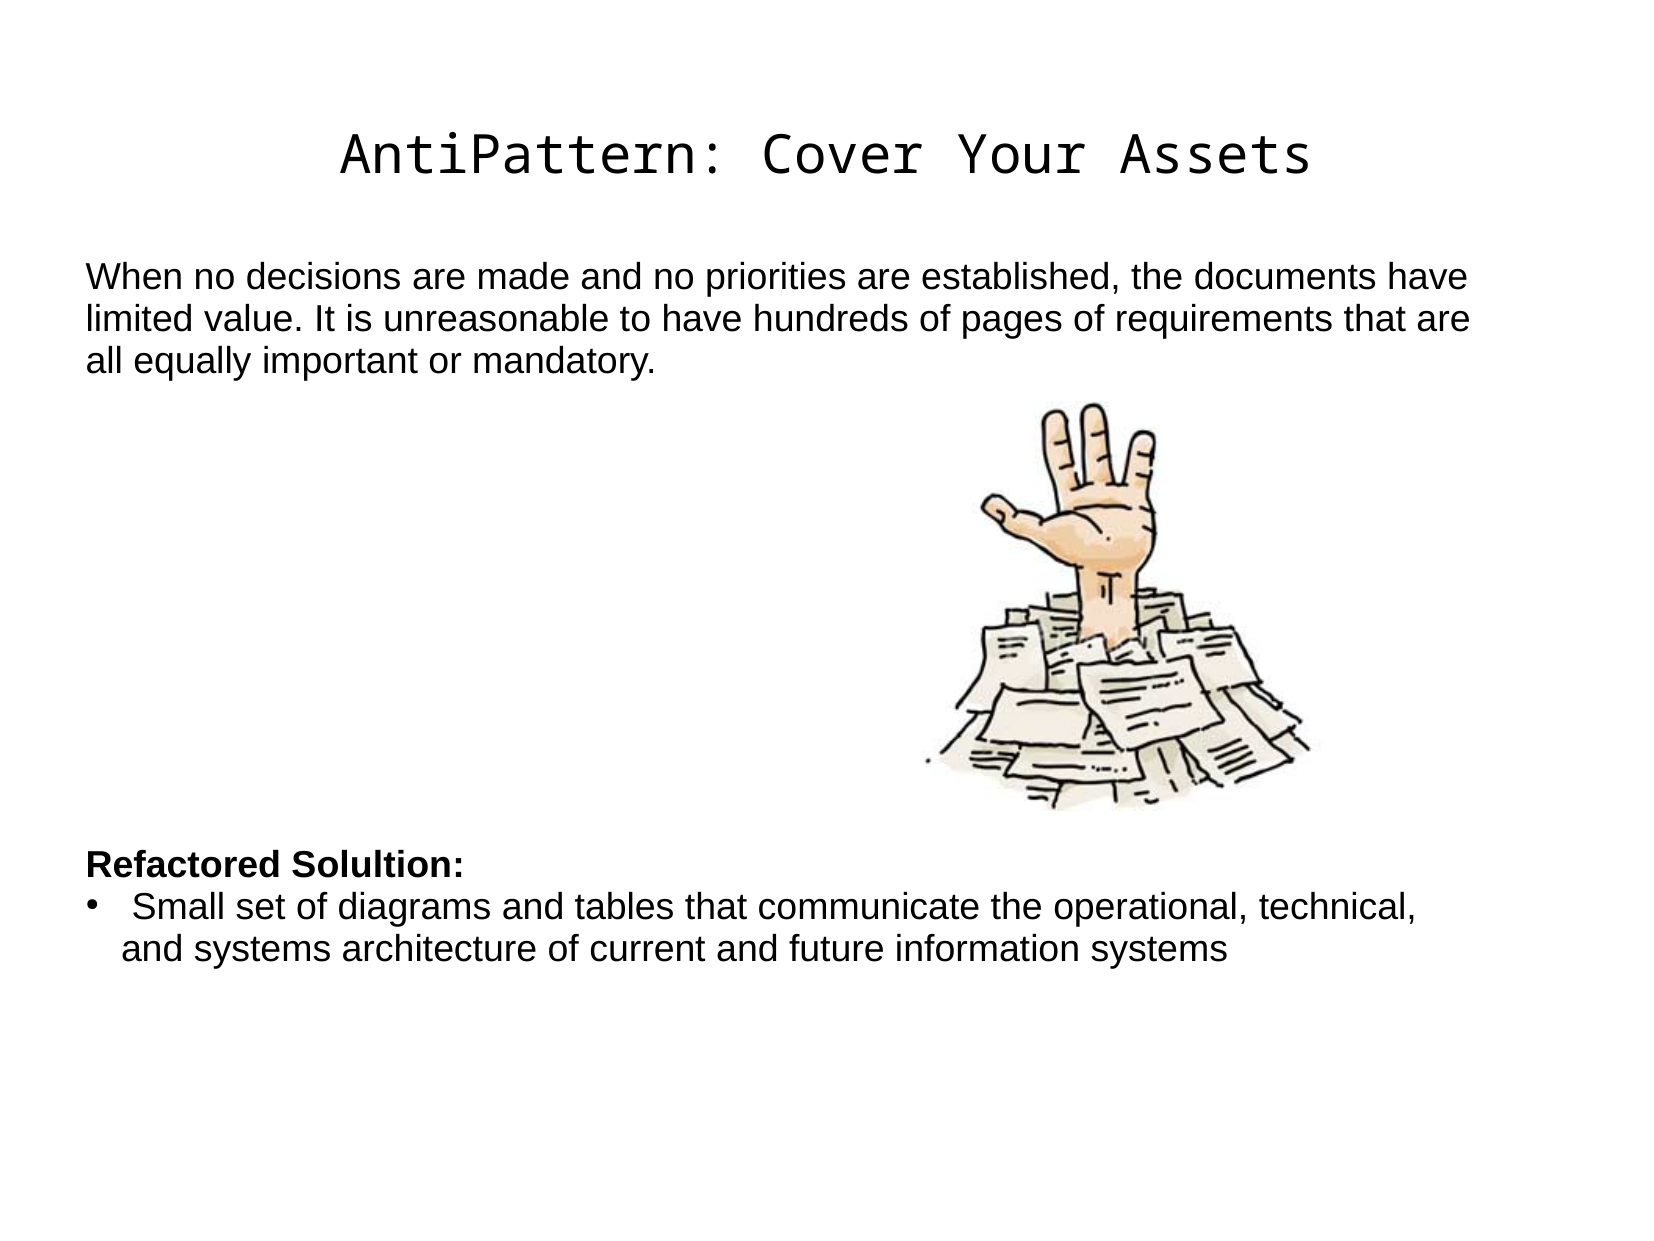

# AntiPattern: Cover Your Assets
When no decisions are made and no priorities are established, the documents have limited value. It is unreasonable to have hundreds of pages of requirements that are all equally important or mandatory.
Refactored Solultion:
 Small set of diagrams and tables that communicate the operational, technical, and systems architecture of current and future information systems